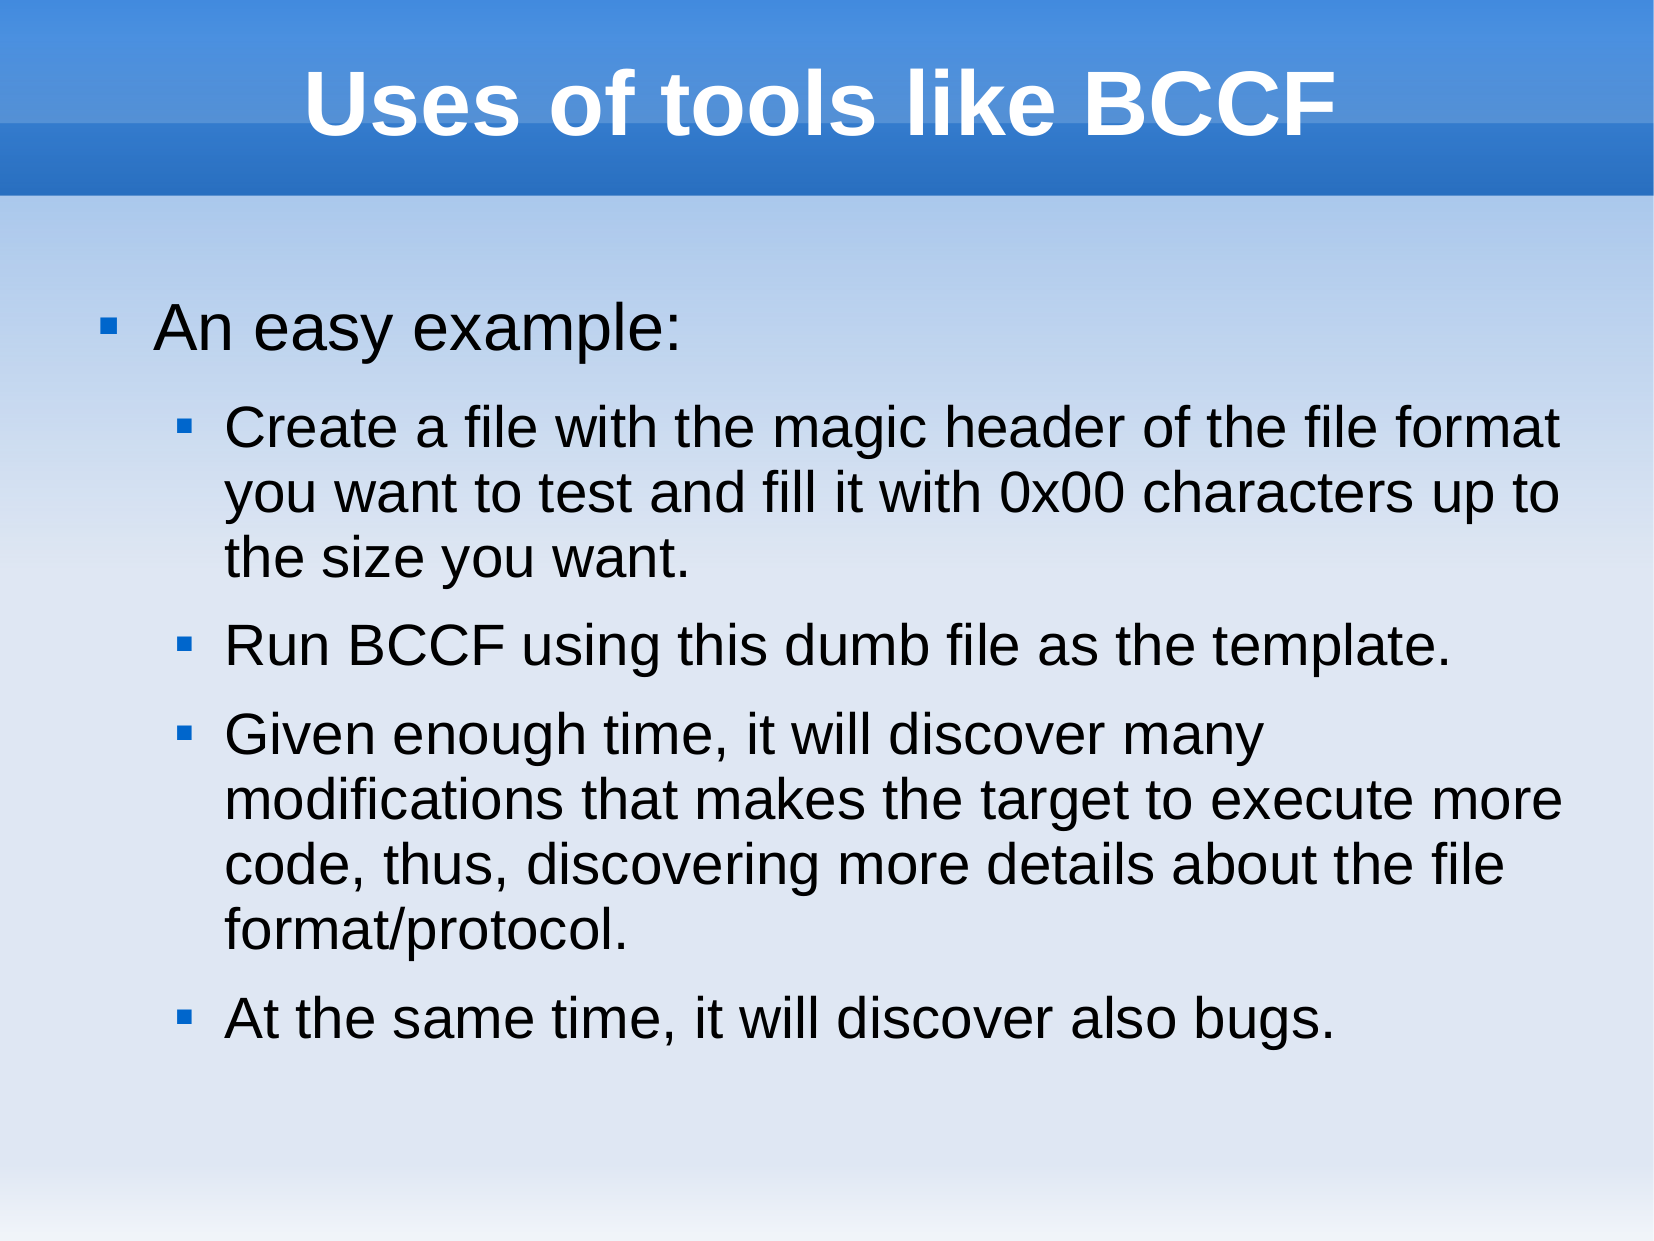

# Uses of tools like BCCF
An easy example:
Create a file with the magic header of the file format you want to test and fill it with 0x00 characters up to the size you want.
Run BCCF using this dumb file as the template.
Given enough time, it will discover many modifications that makes the target to execute more code, thus, discovering more details about the file format/protocol.
At the same time, it will discover also bugs.